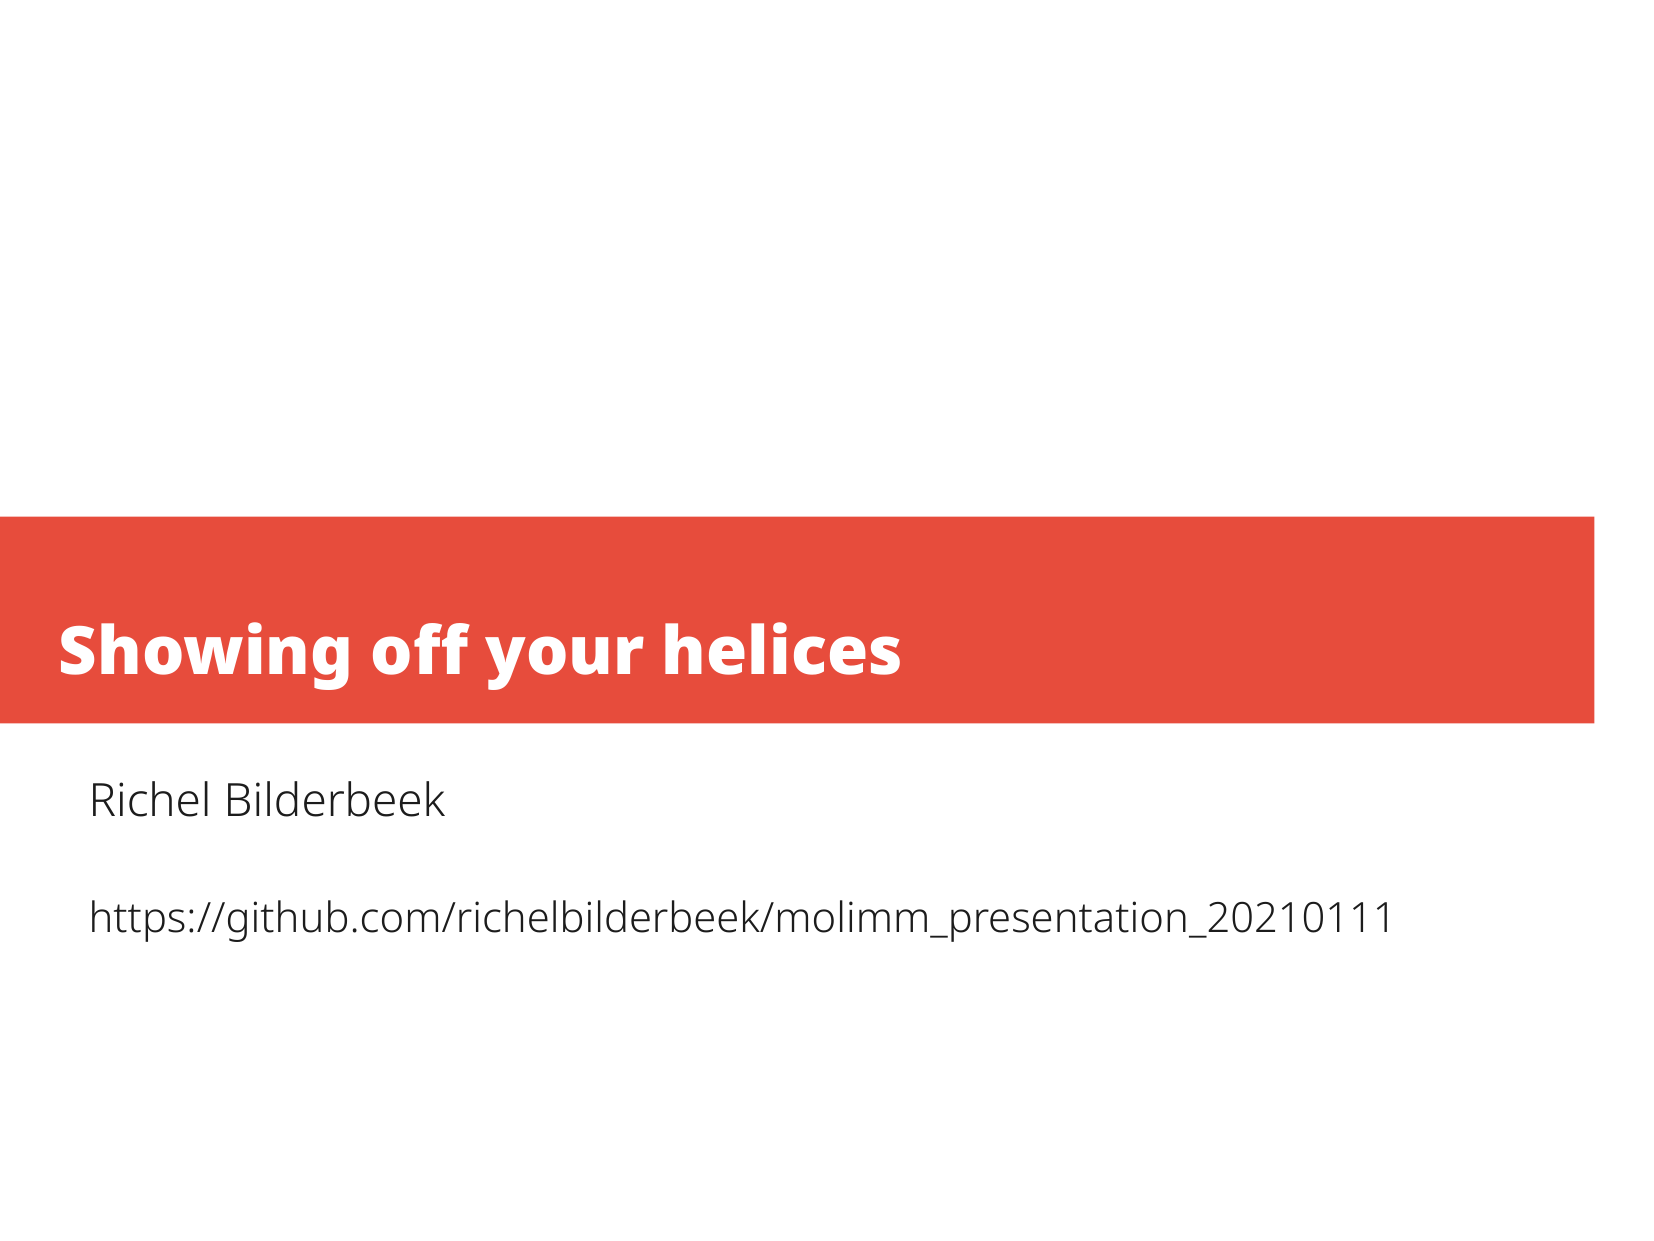

# Showing off your helices
Richel Bilderbeek
https://github.com/richelbilderbeek/molimm_presentation_20210111